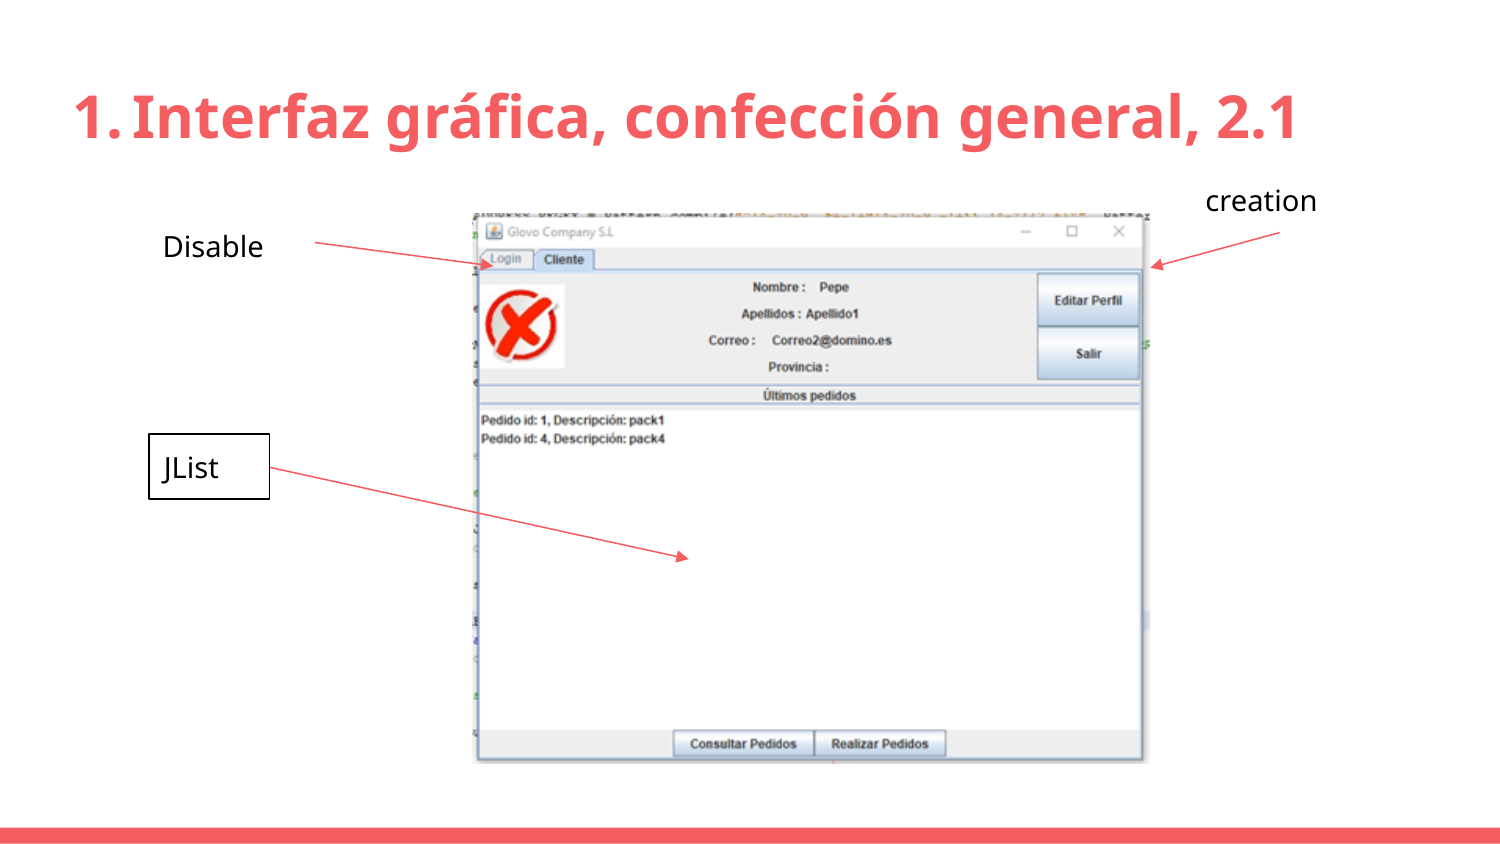

# Interfaz gráfica, confección general, 2.1
creation
Disable
JList